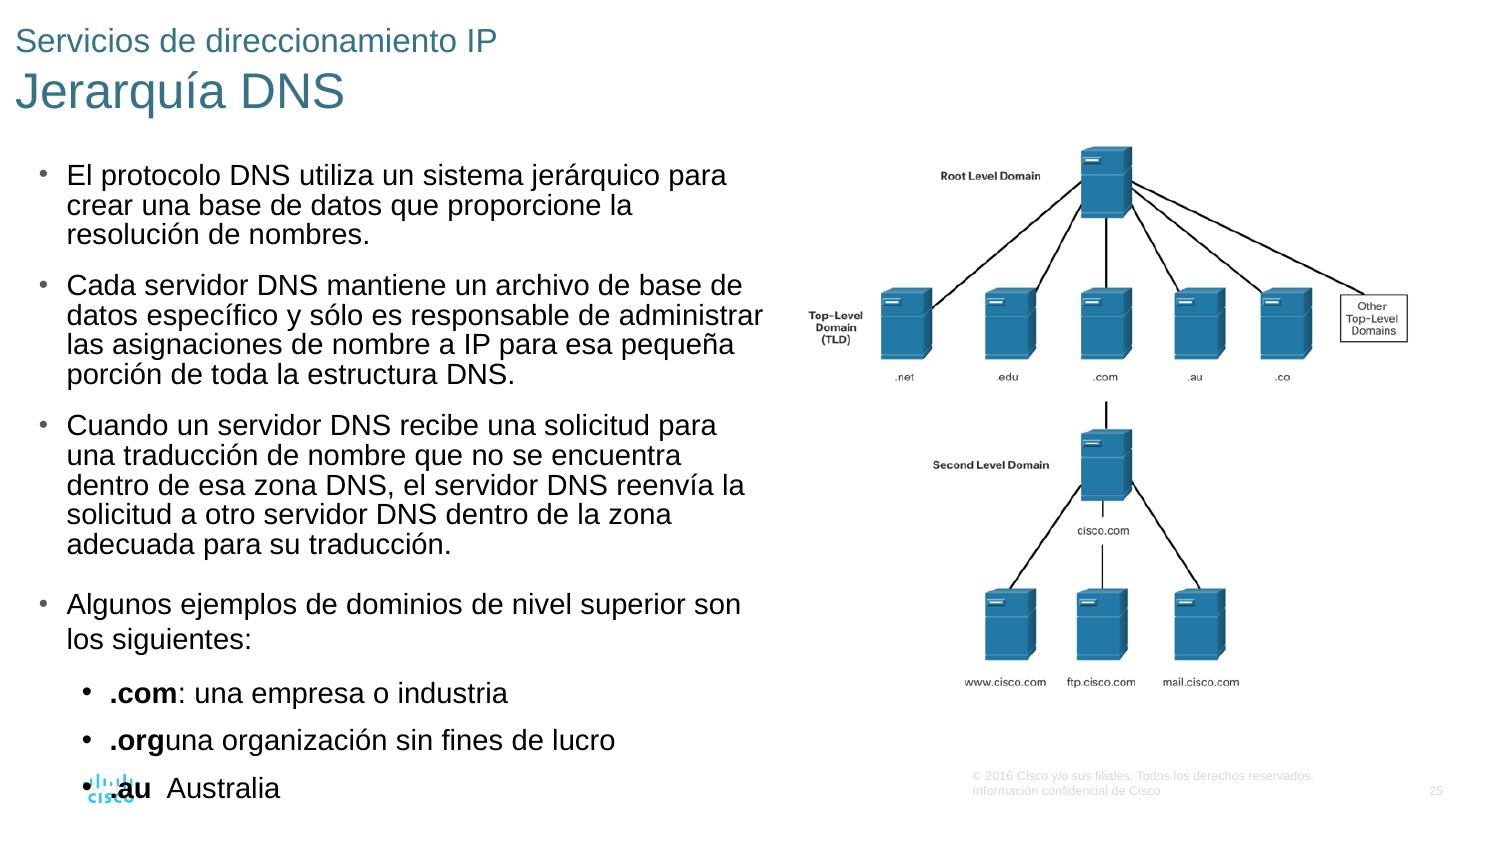

# Servicios de direccionamiento IP Jerarquía DNS
El protocolo DNS utiliza un sistema jerárquico para crear una base de datos que proporcione la resolución de nombres.
Cada servidor DNS mantiene un archivo de base de datos específico y sólo es responsable de administrar las asignaciones de nombre a IP para esa pequeña porción de toda la estructura DNS.
Cuando un servidor DNS recibe una solicitud para una traducción de nombre que no se encuentra dentro de esa zona DNS, el servidor DNS reenvía la solicitud a otro servidor DNS dentro de la zona adecuada para su traducción.
Algunos ejemplos de dominios de nivel superior son los siguientes:
.com: una empresa o industria
.orguna organización sin fines de lucro
.au Australia